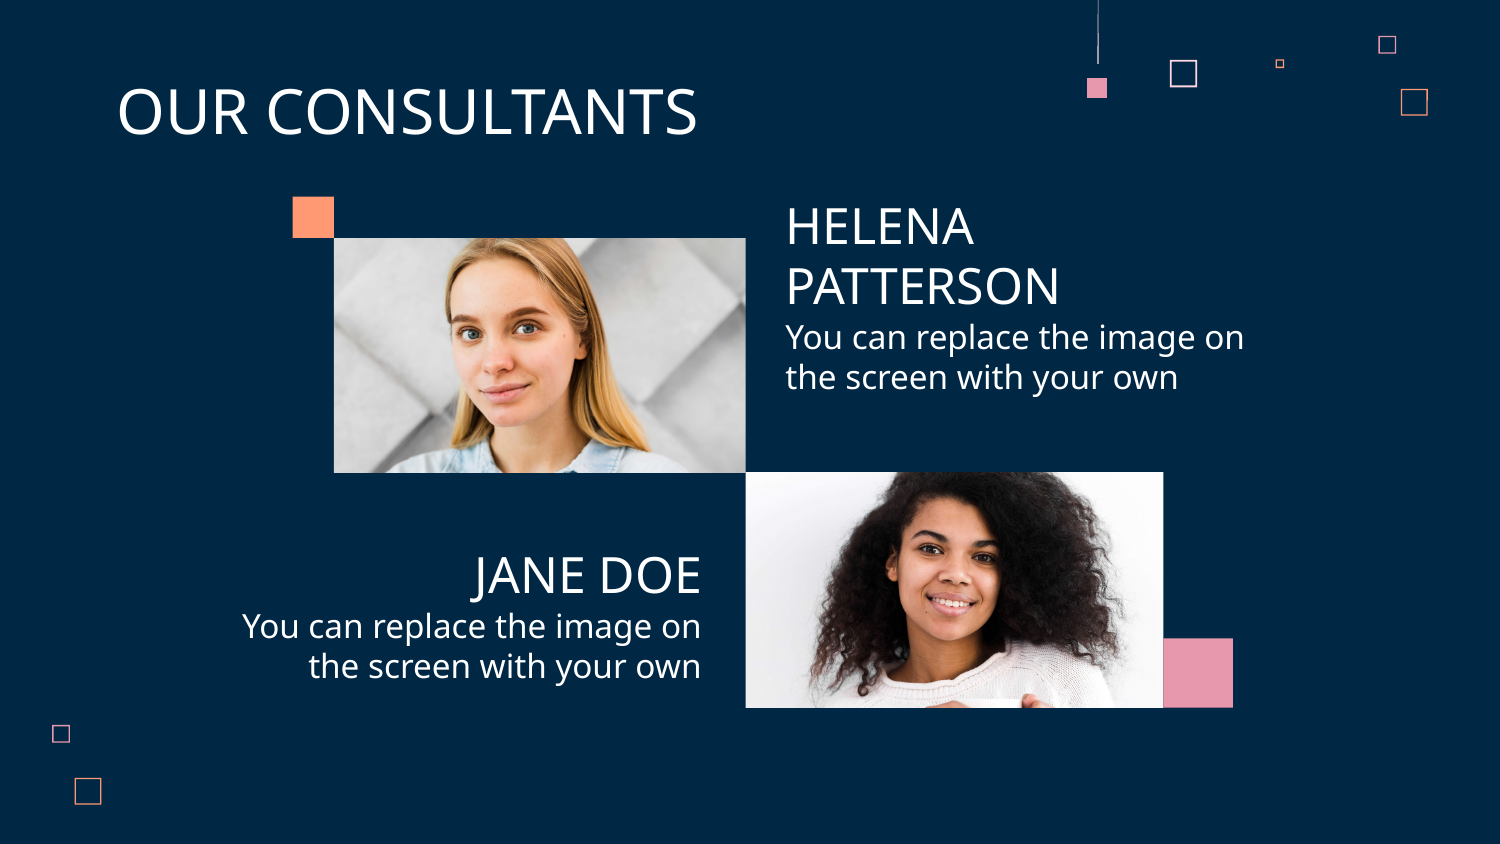

# OUR CONSULTANTS
HELENA PATTERSON
You can replace the image on the screen with your own
JANE DOE
You can replace the image on the screen with your own